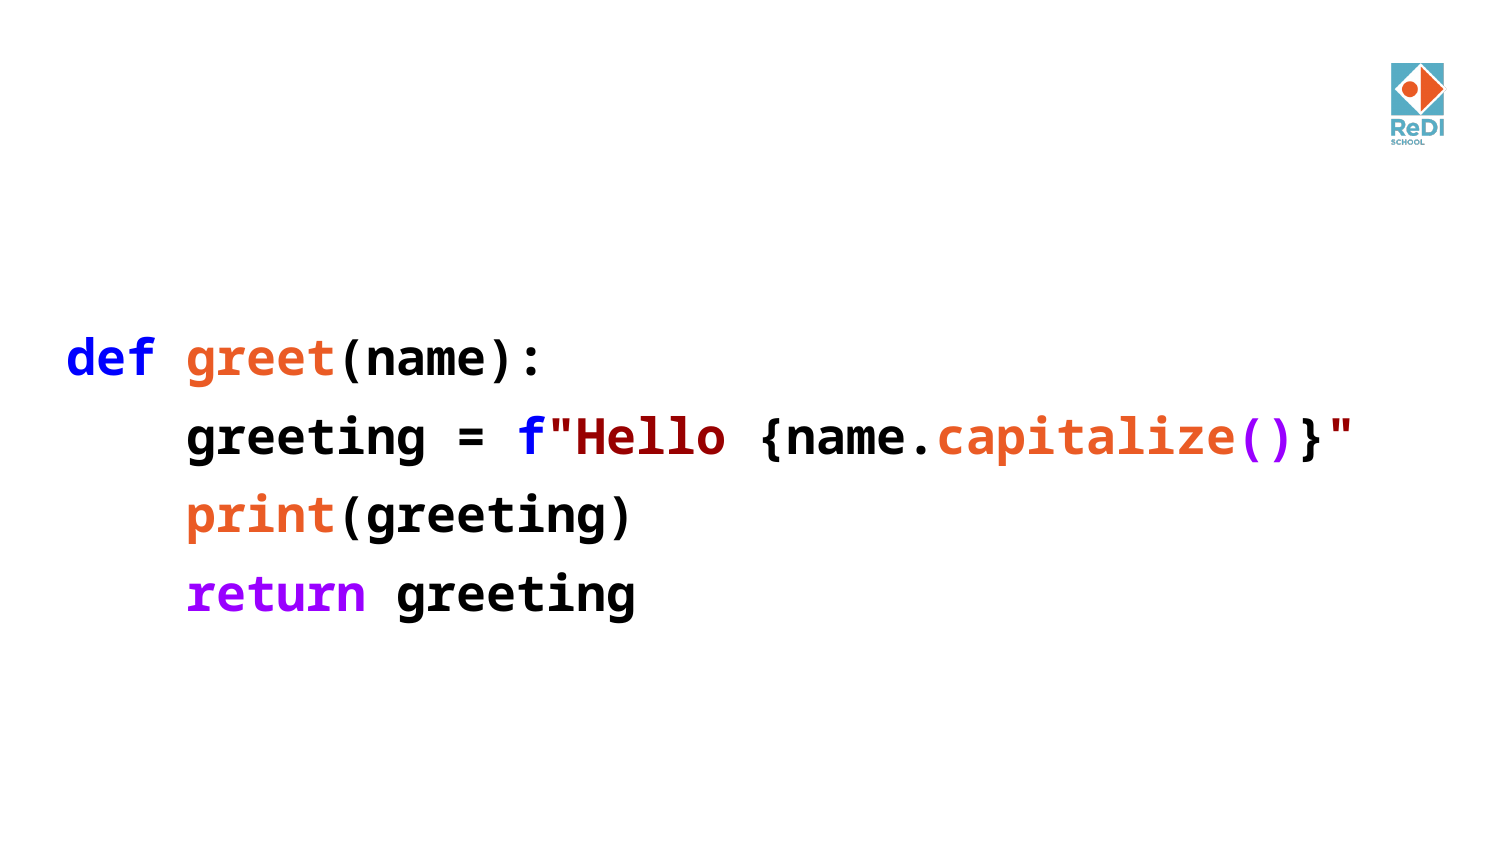

#
def greet(name):
 greeting = f"Hello {name.capitalize()}"
 print(greeting)
 return greeting